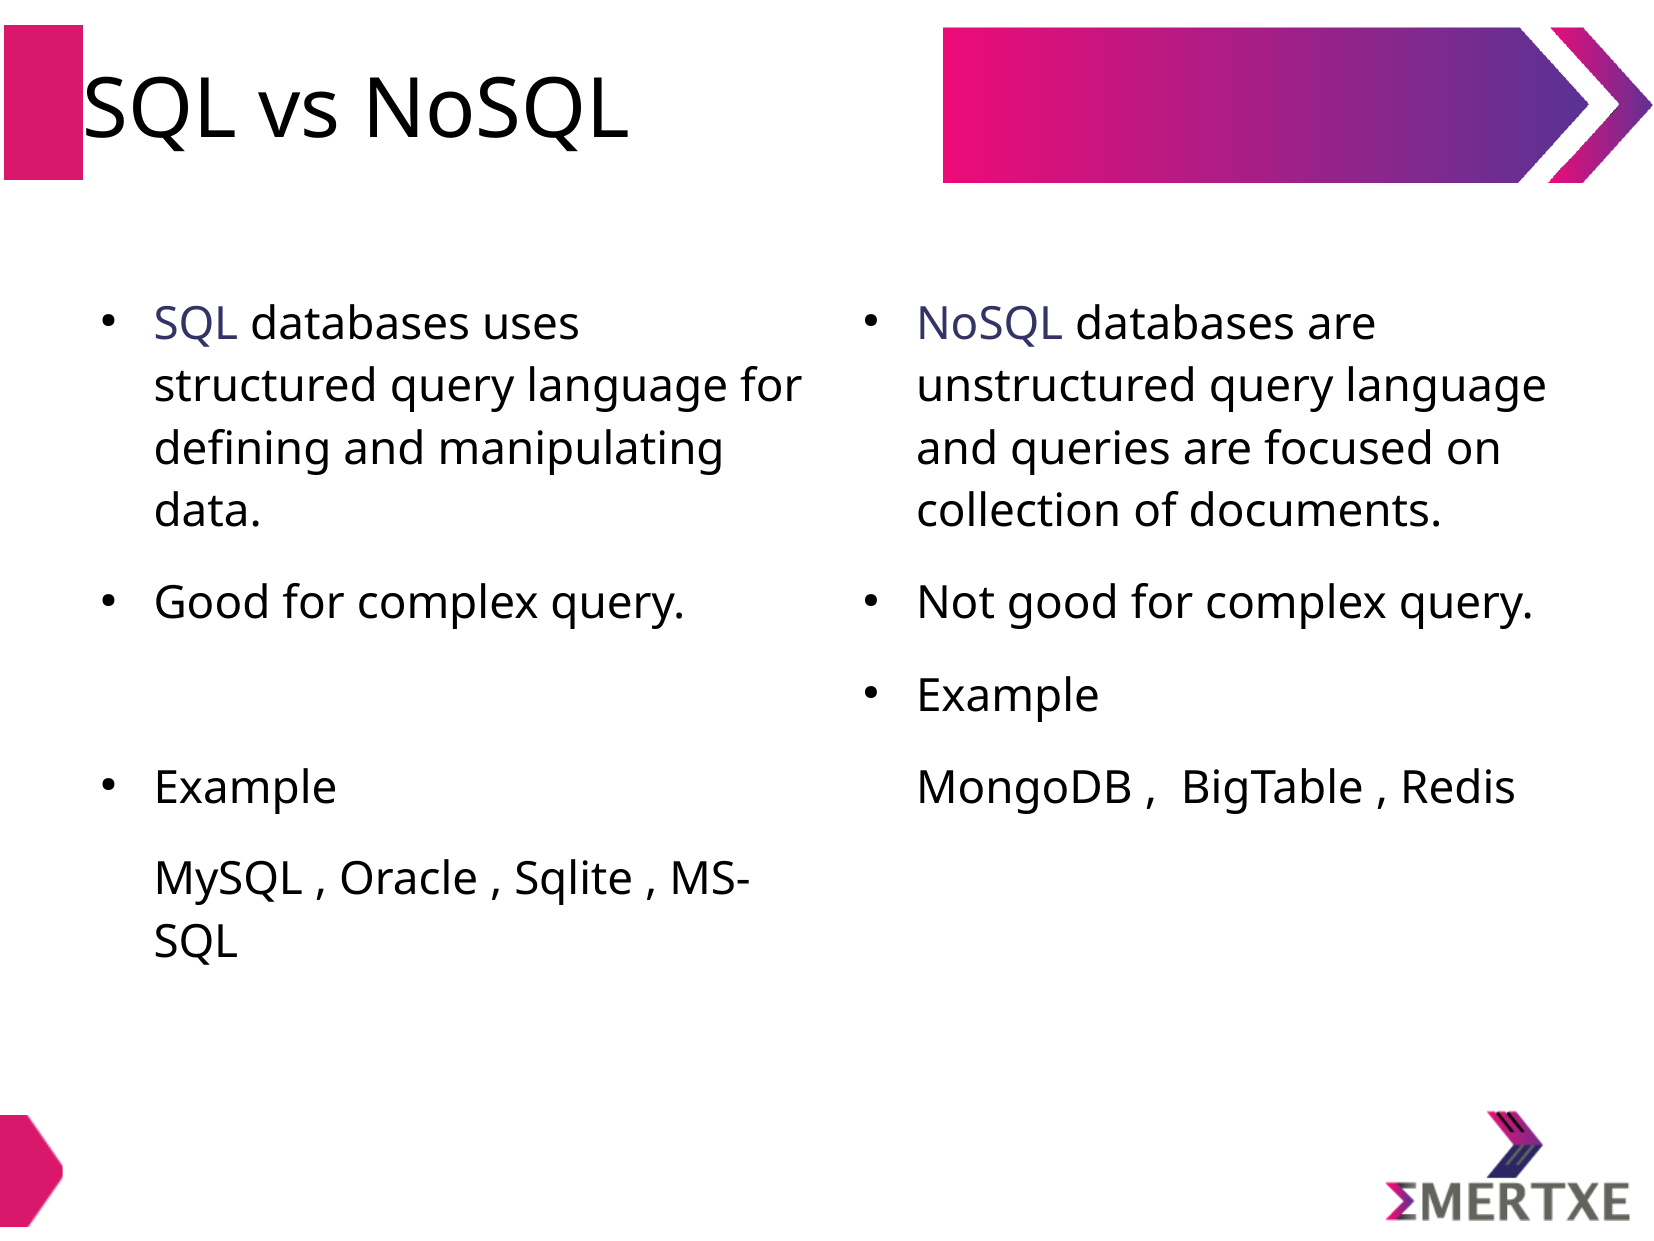

# SQL vs NoSQL
SQL databases uses structured query language for defining and manipulating data.
Good for complex query.
Example
MySQL , Oracle , Sqlite , MS-SQL
NoSQL databases are unstructured query language and queries are focused on collection of documents.
Not good for complex query.
Example
MongoDB , BigTable , Redis